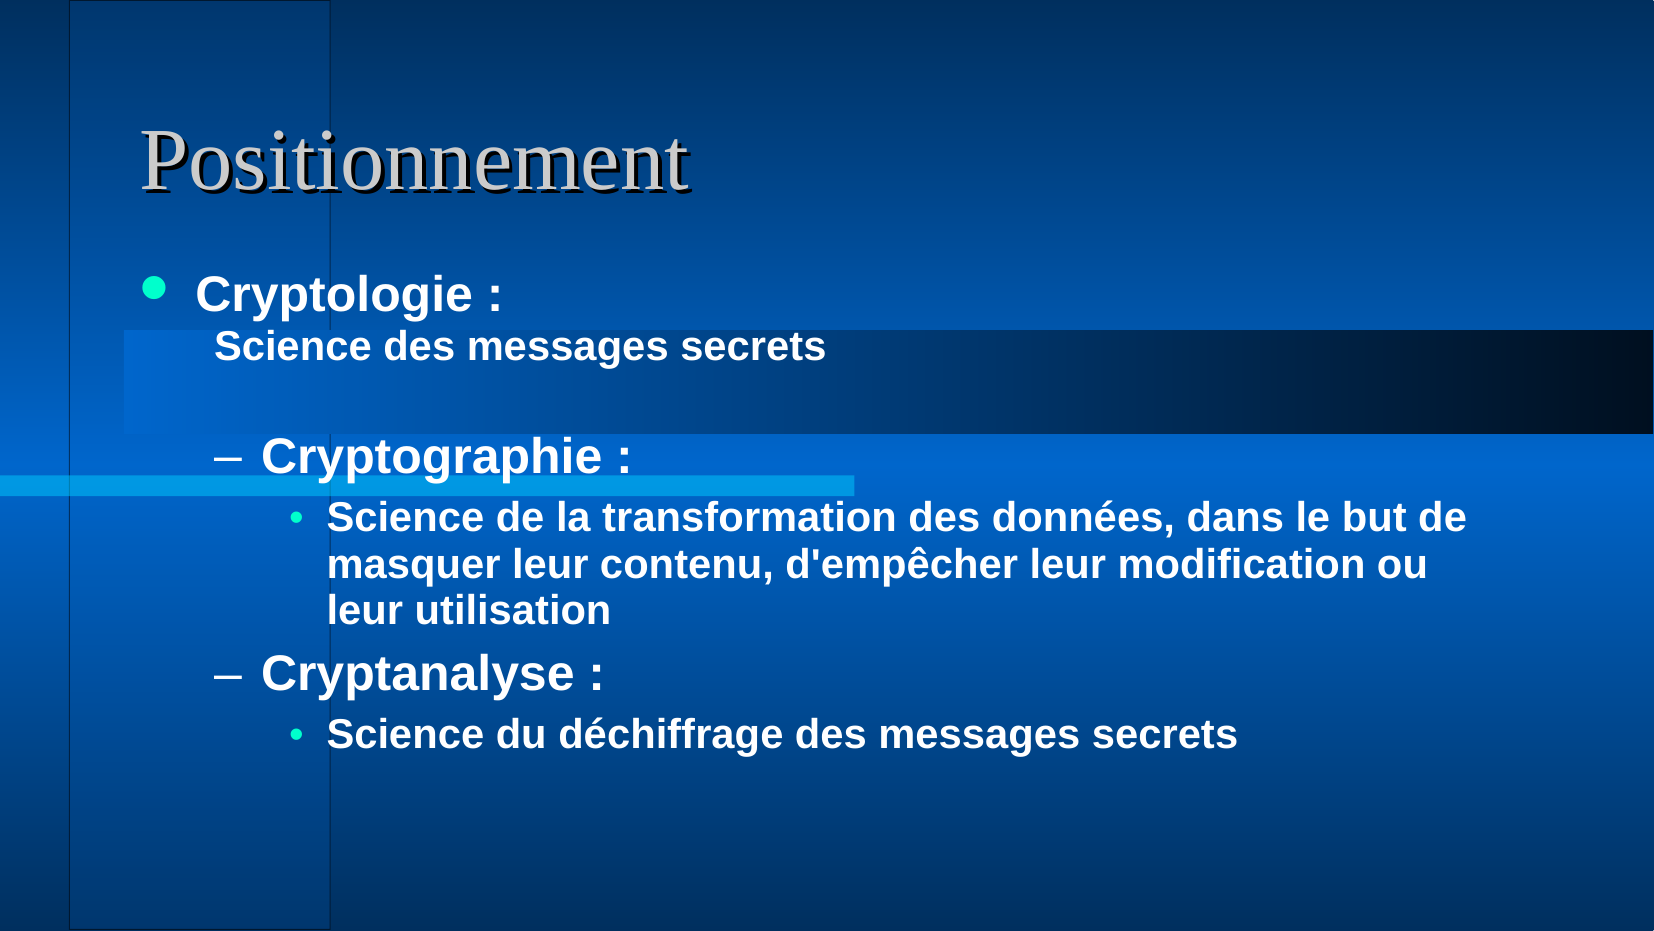

# Positionnement
Cryptologie :
Science des messages secrets
Cryptographie :
Science de la transformation des données, dans le but de masquer leur contenu, d'empêcher leur modification ou leur utilisation
Cryptanalyse :
Science du déchiffrage des messages secrets